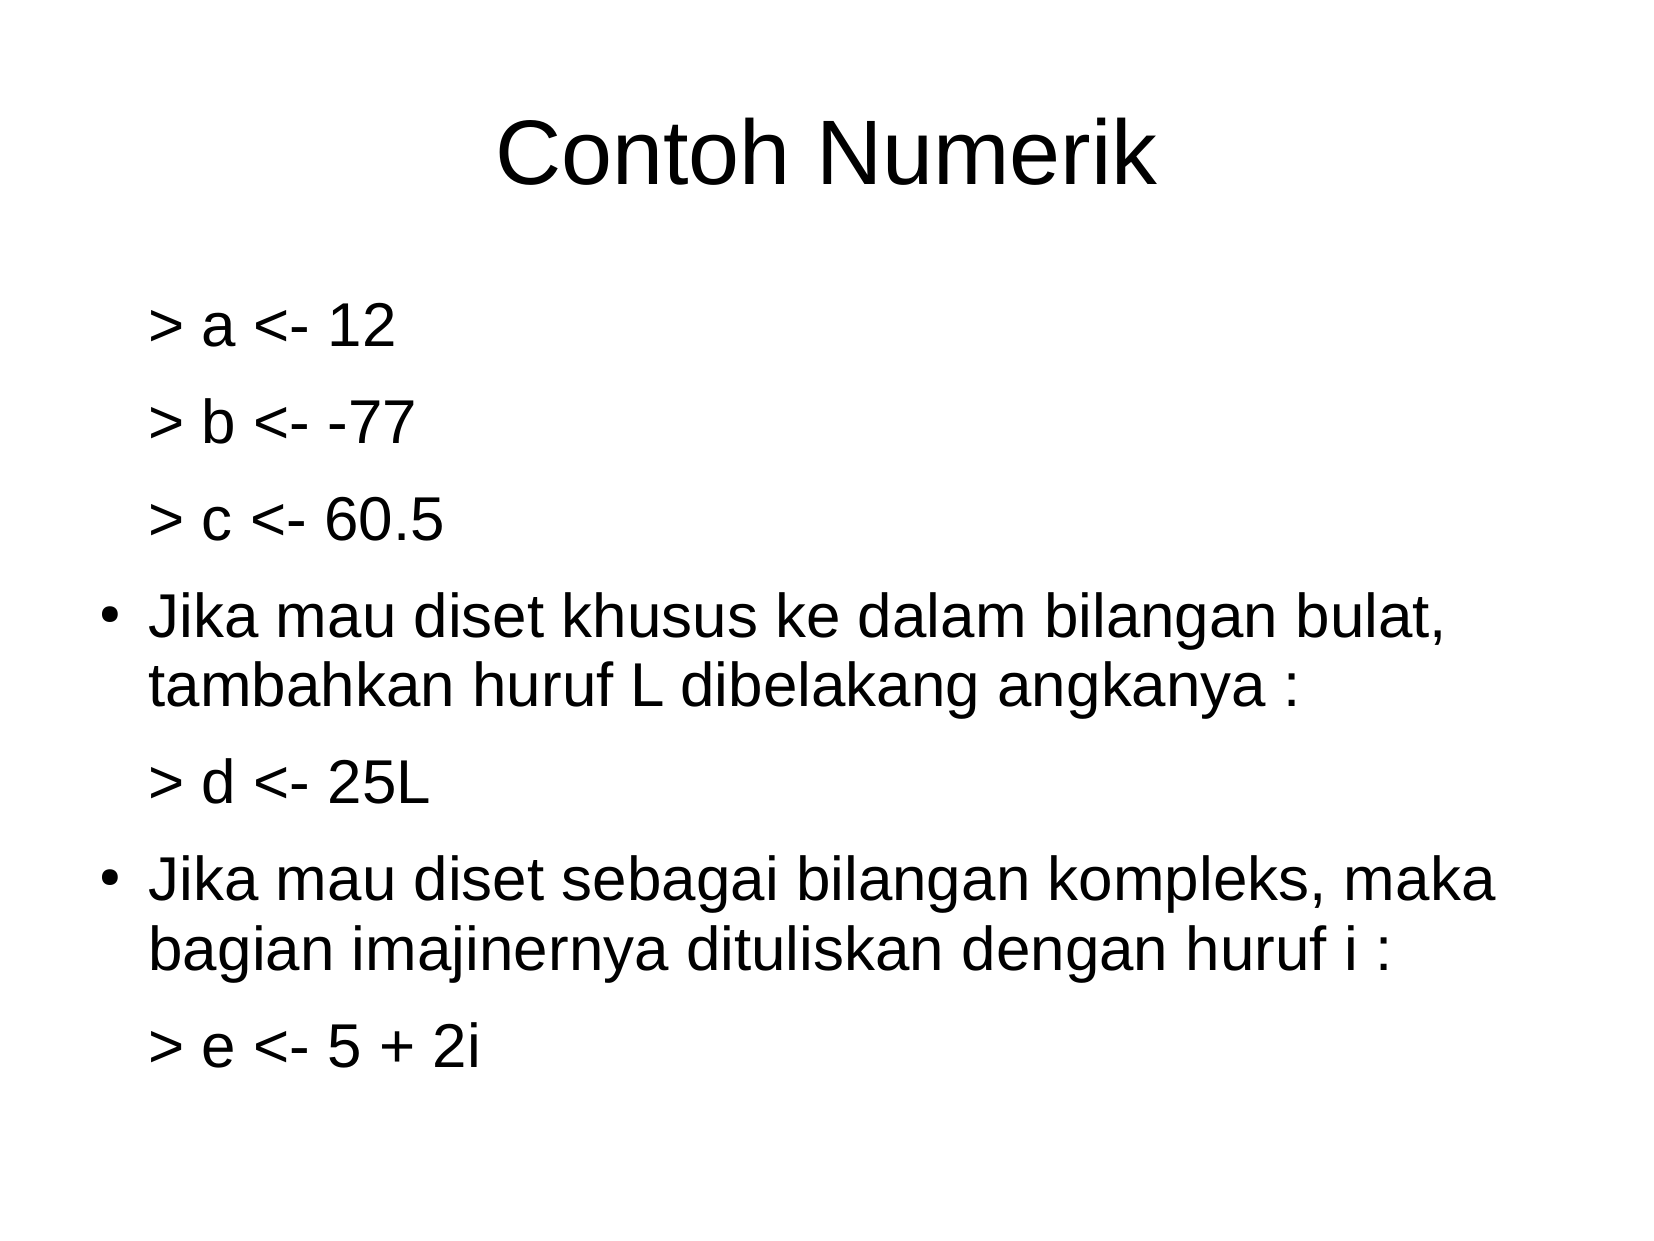

# Contoh Numerik
> a <- 12
> b <- -77
> c <- 60.5
Jika mau diset khusus ke dalam bilangan bulat, tambahkan huruf L dibelakang angkanya :
> d <- 25L
Jika mau diset sebagai bilangan kompleks, maka bagian imajinernya dituliskan dengan huruf i :
> e <- 5 + 2i